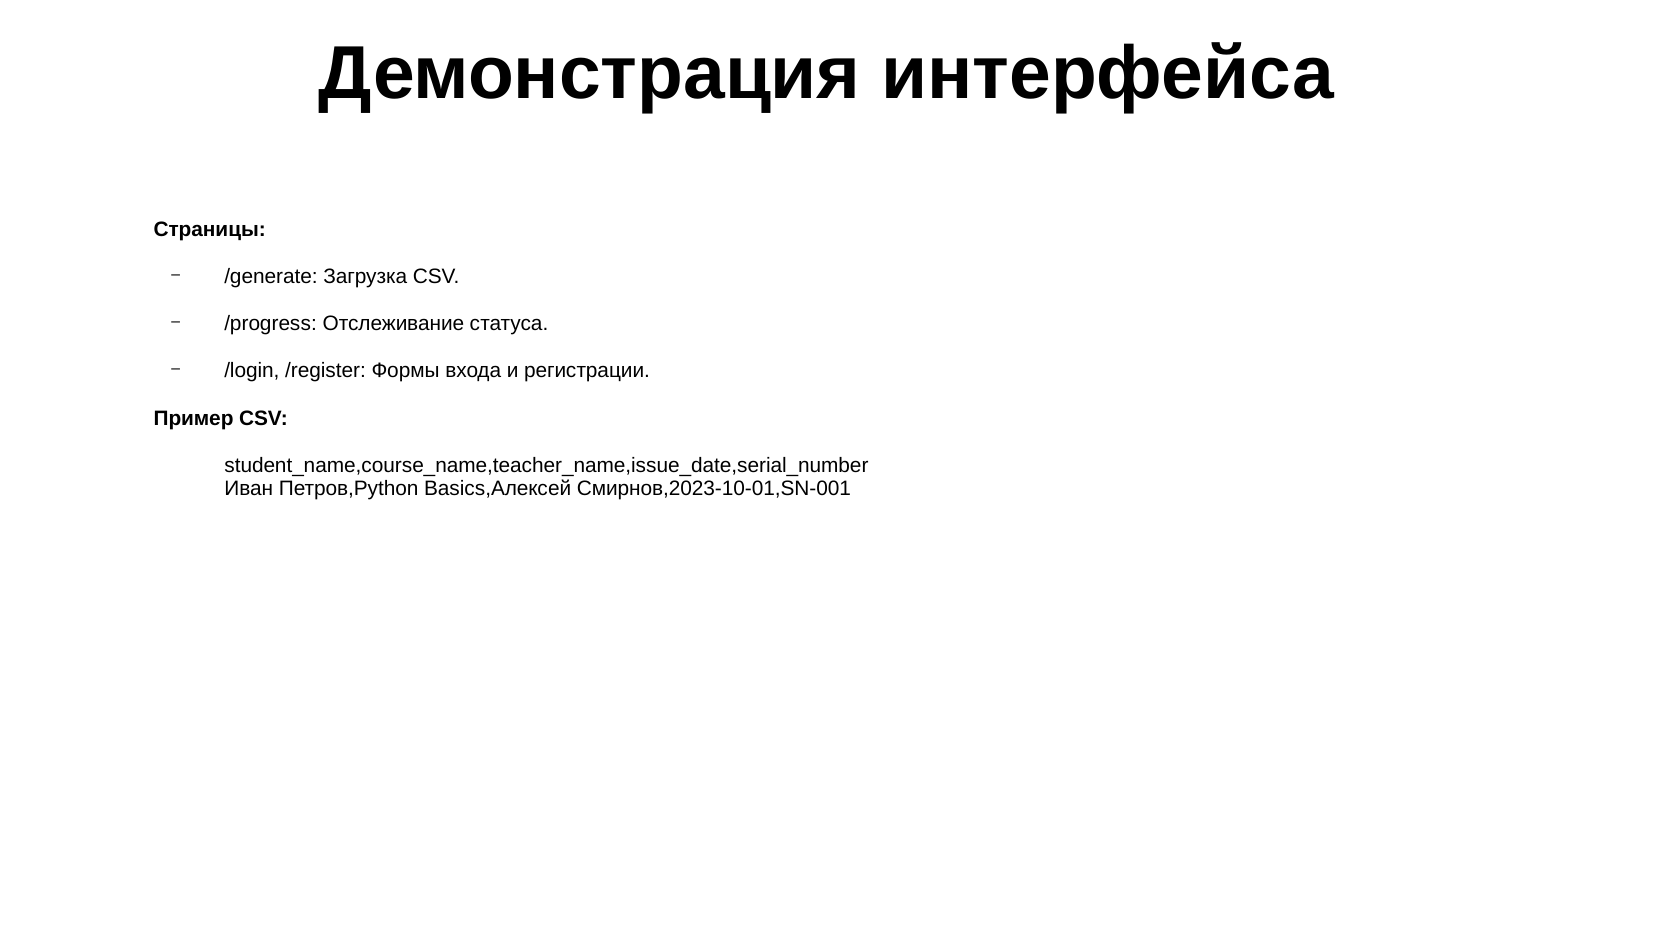

# Демонстрация интерфейса
Страницы:
/generate: Загрузка CSV.
/progress: Отслеживание статуса.
/login, /register: Формы входа и регистрации.
Пример CSV:
student_name,course_name,teacher_name,issue_date,serial_number
Иван Петров,Python Basics,Алексей Смирнов,2023-10-01,SN-001